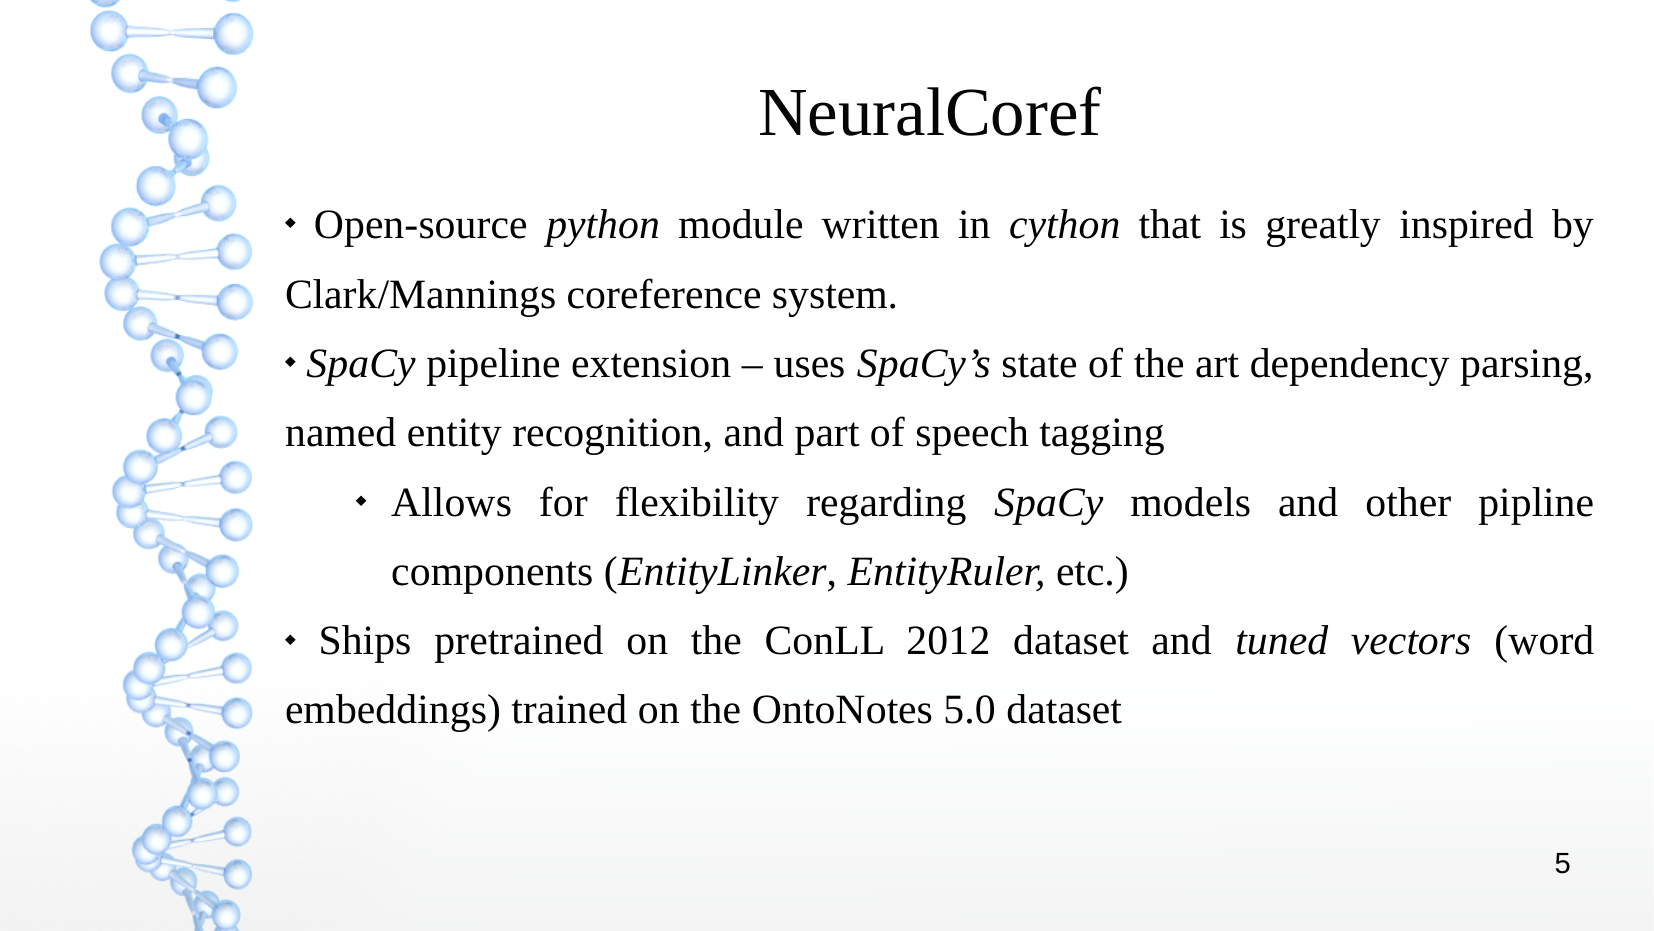

Open-source python module written in cython that is greatly inspired by Clark/Mannings coreference system.
 SpaCy pipeline extension – uses SpaCy’s state of the art dependency parsing, named entity recognition, and part of speech tagging
Allows for flexibility regarding SpaCy models and other pipline components (EntityLinker, EntityRuler, etc.)
 Ships pretrained on the ConLL 2012 dataset and tuned vectors (word embeddings) trained on the OntoNotes 5.0 dataset
# NeuralCoref
5